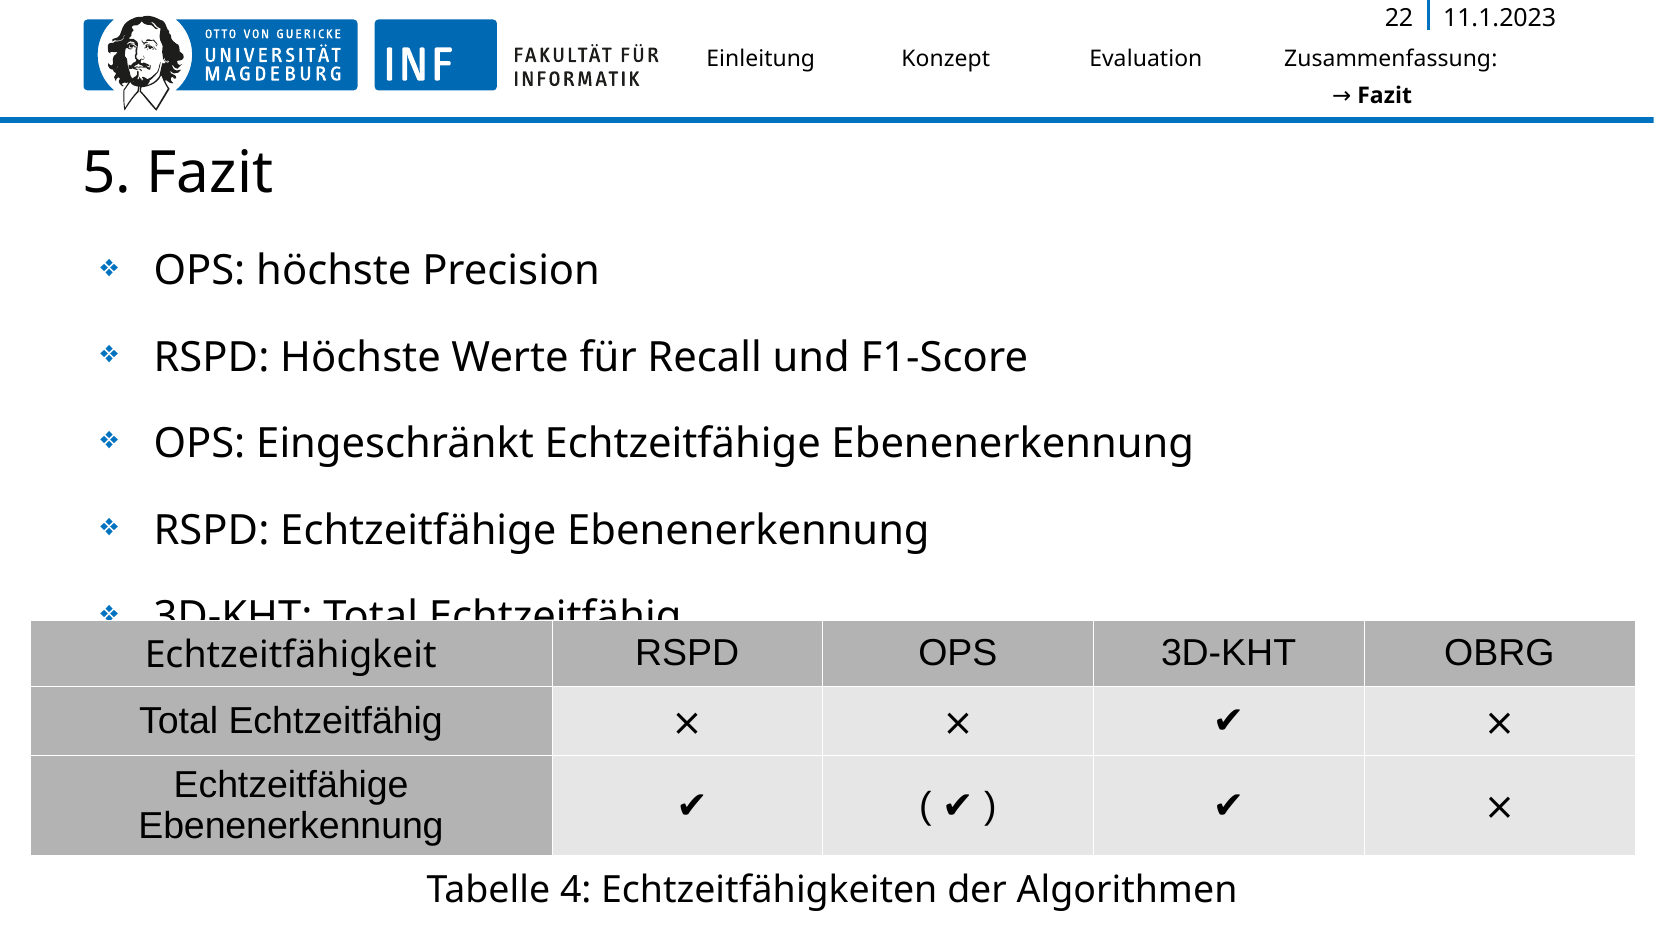

# 5. Fazit
OPS: höchste Precision
RSPD: Höchste Werte für Recall und F1-Score
OPS: Eingeschränkt Echtzeitfähige Ebenenerkennung
RSPD: Echtzeitfähige Ebenenerkennung
3D-KHT: Total Echtzeitfähig
| Echtzeitfähigkeit | RSPD | OPS | 3D-KHT | OBRG |
| --- | --- | --- | --- | --- |
| Total Echtzeitfähig | ⨯ | ⨯ | ✔ | ⨯ |
| Echtzeitfähige Ebenenerkennung | ✔ | ( ✔ ) | ✔ | ⨯ |
Tabelle 4: Echtzeitfähigkeiten der Algorithmen